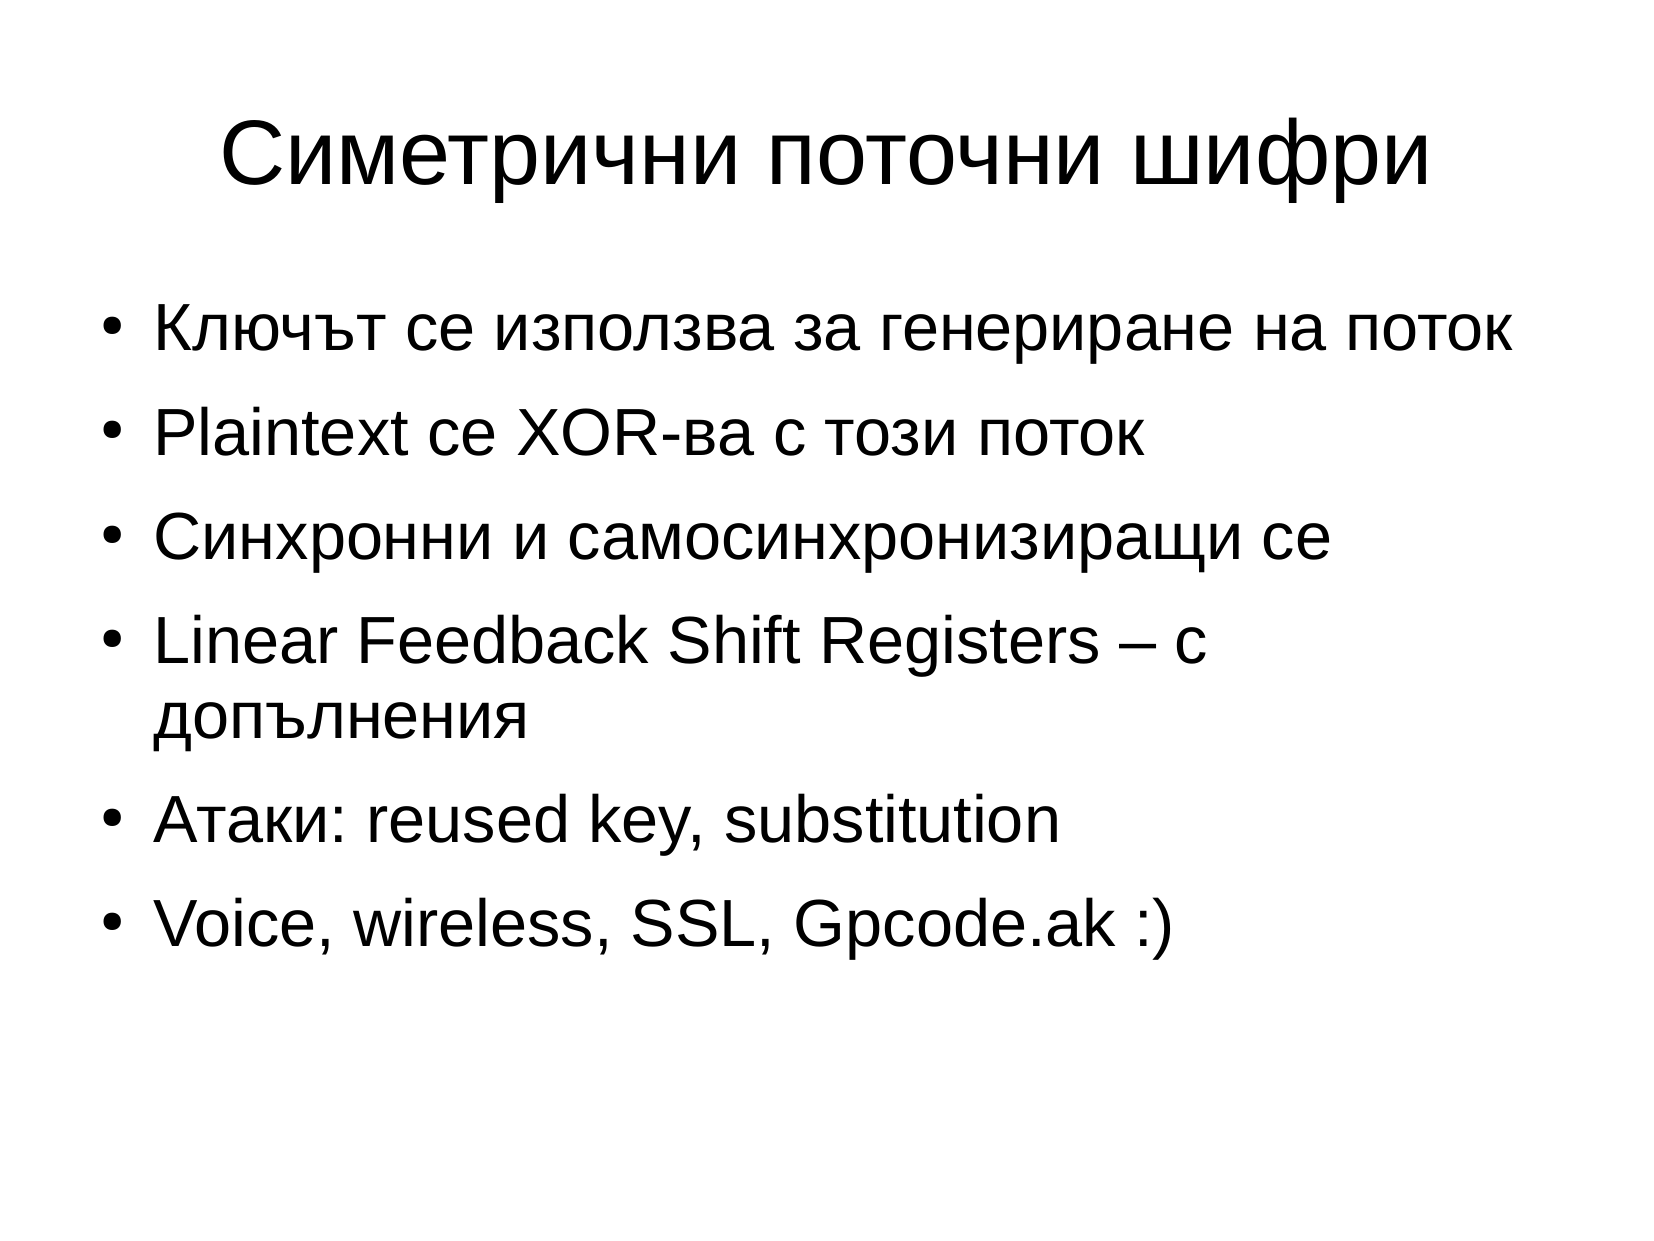

# Симетрични поточни шифри
Ключът се използва за генериране на поток
Plaintext се XOR-ва с този поток
Синхронни и самосинхронизиращи се
Linear Feedback Shift Registers – с допълнения
Атаки: reused key, substitution
Voice, wireless, SSL, Gpcode.ak :)